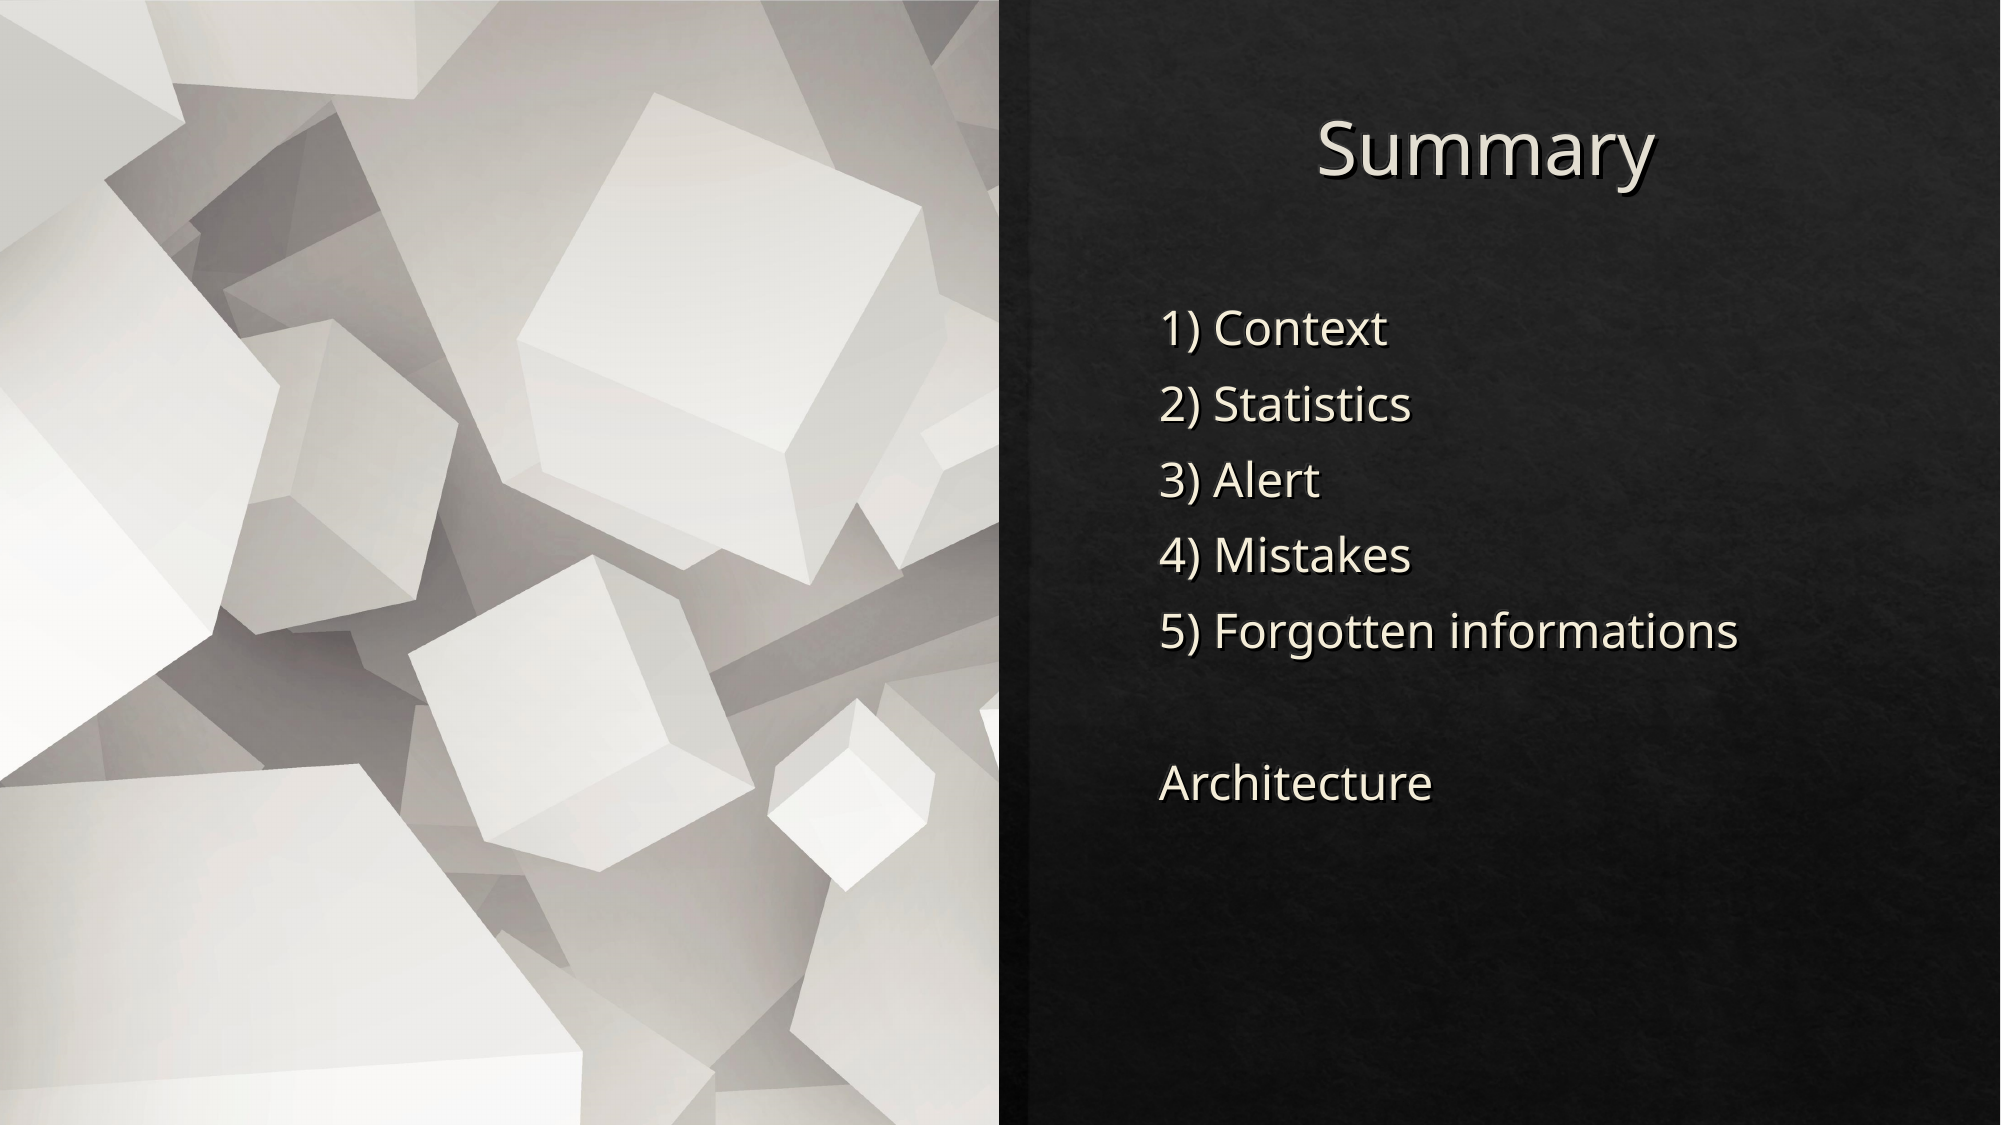

# Summary
1) Context
2) Statistics
3) Alert
4) Mistakes
5) Forgotten informations
Architecture